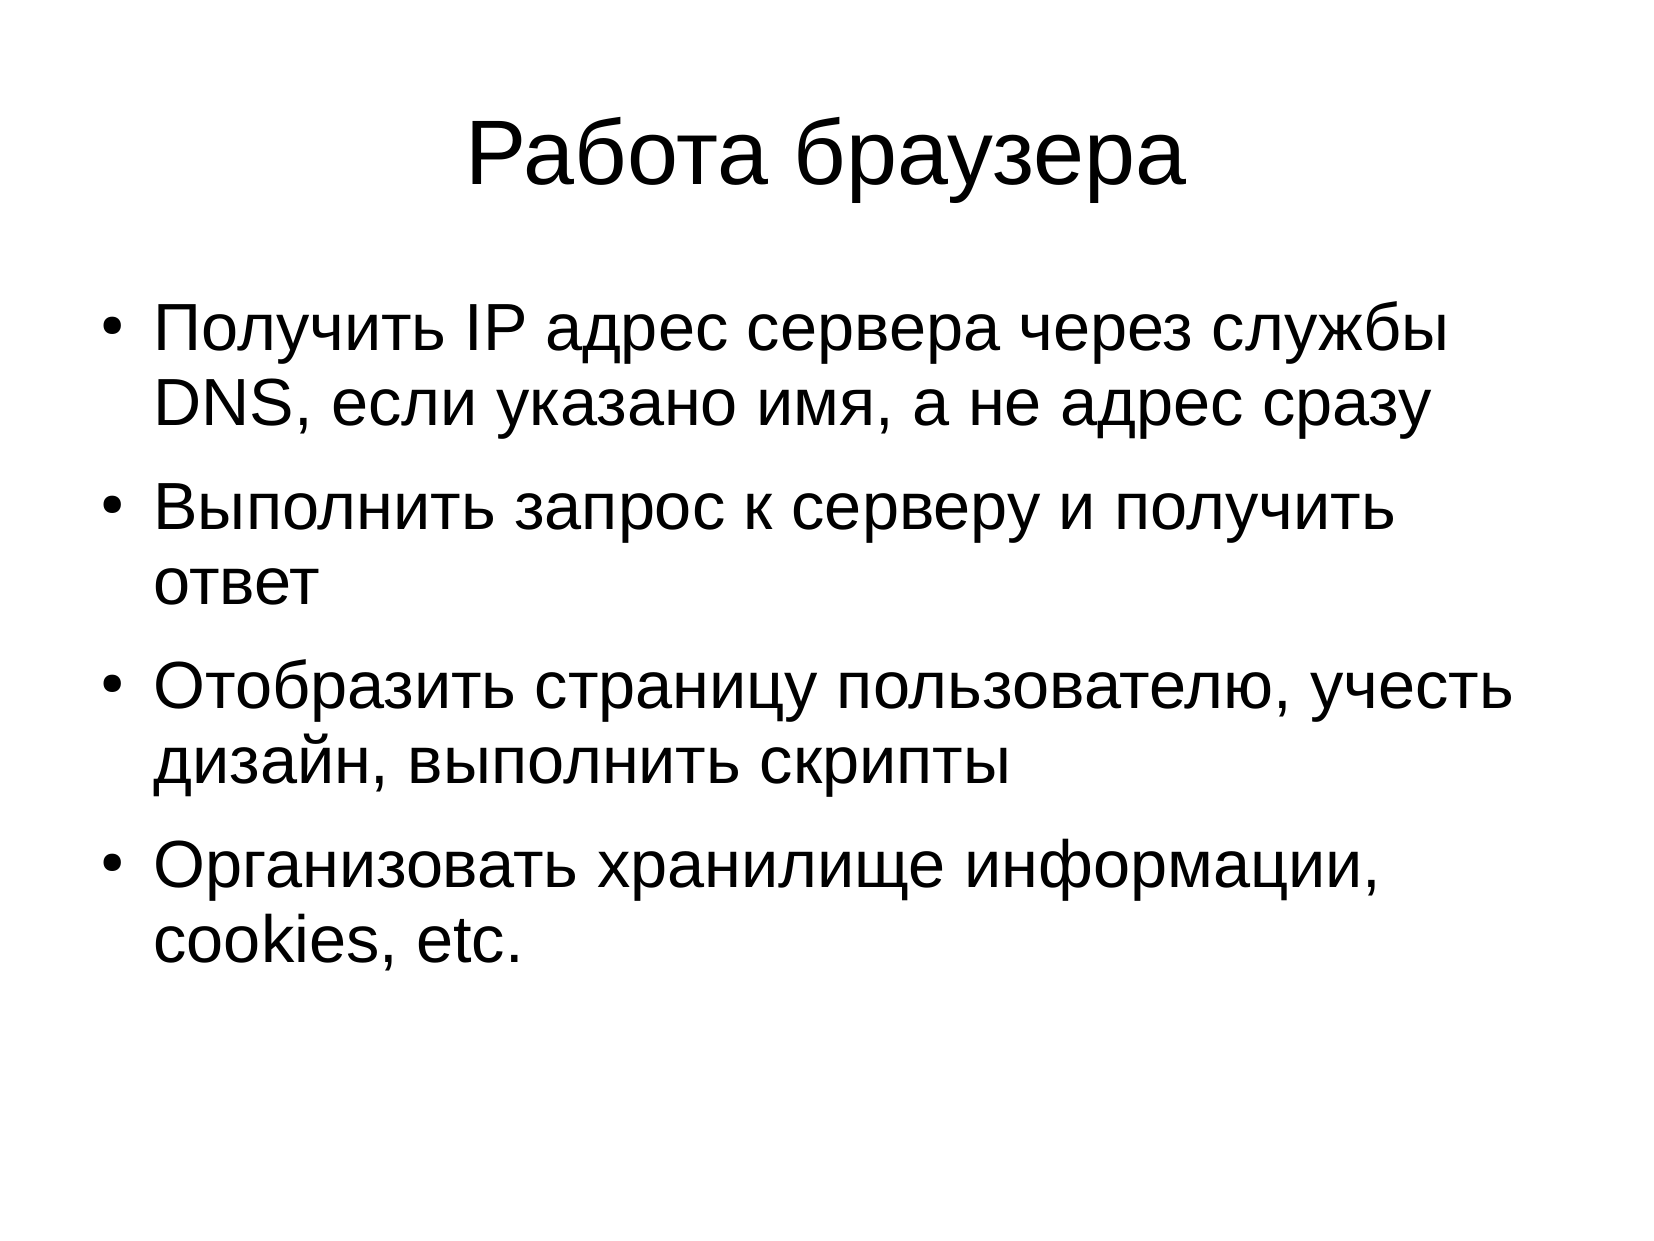

# Работа браузера
Получить IP адрес сервера через службы DNS, если указано имя, а не адрес сразу
Выполнить запрос к серверу и получить ответ
Отобразить страницу пользователю, учесть дизайн, выполнить скрипты
Организовать хранилище информации, cookies, etc.